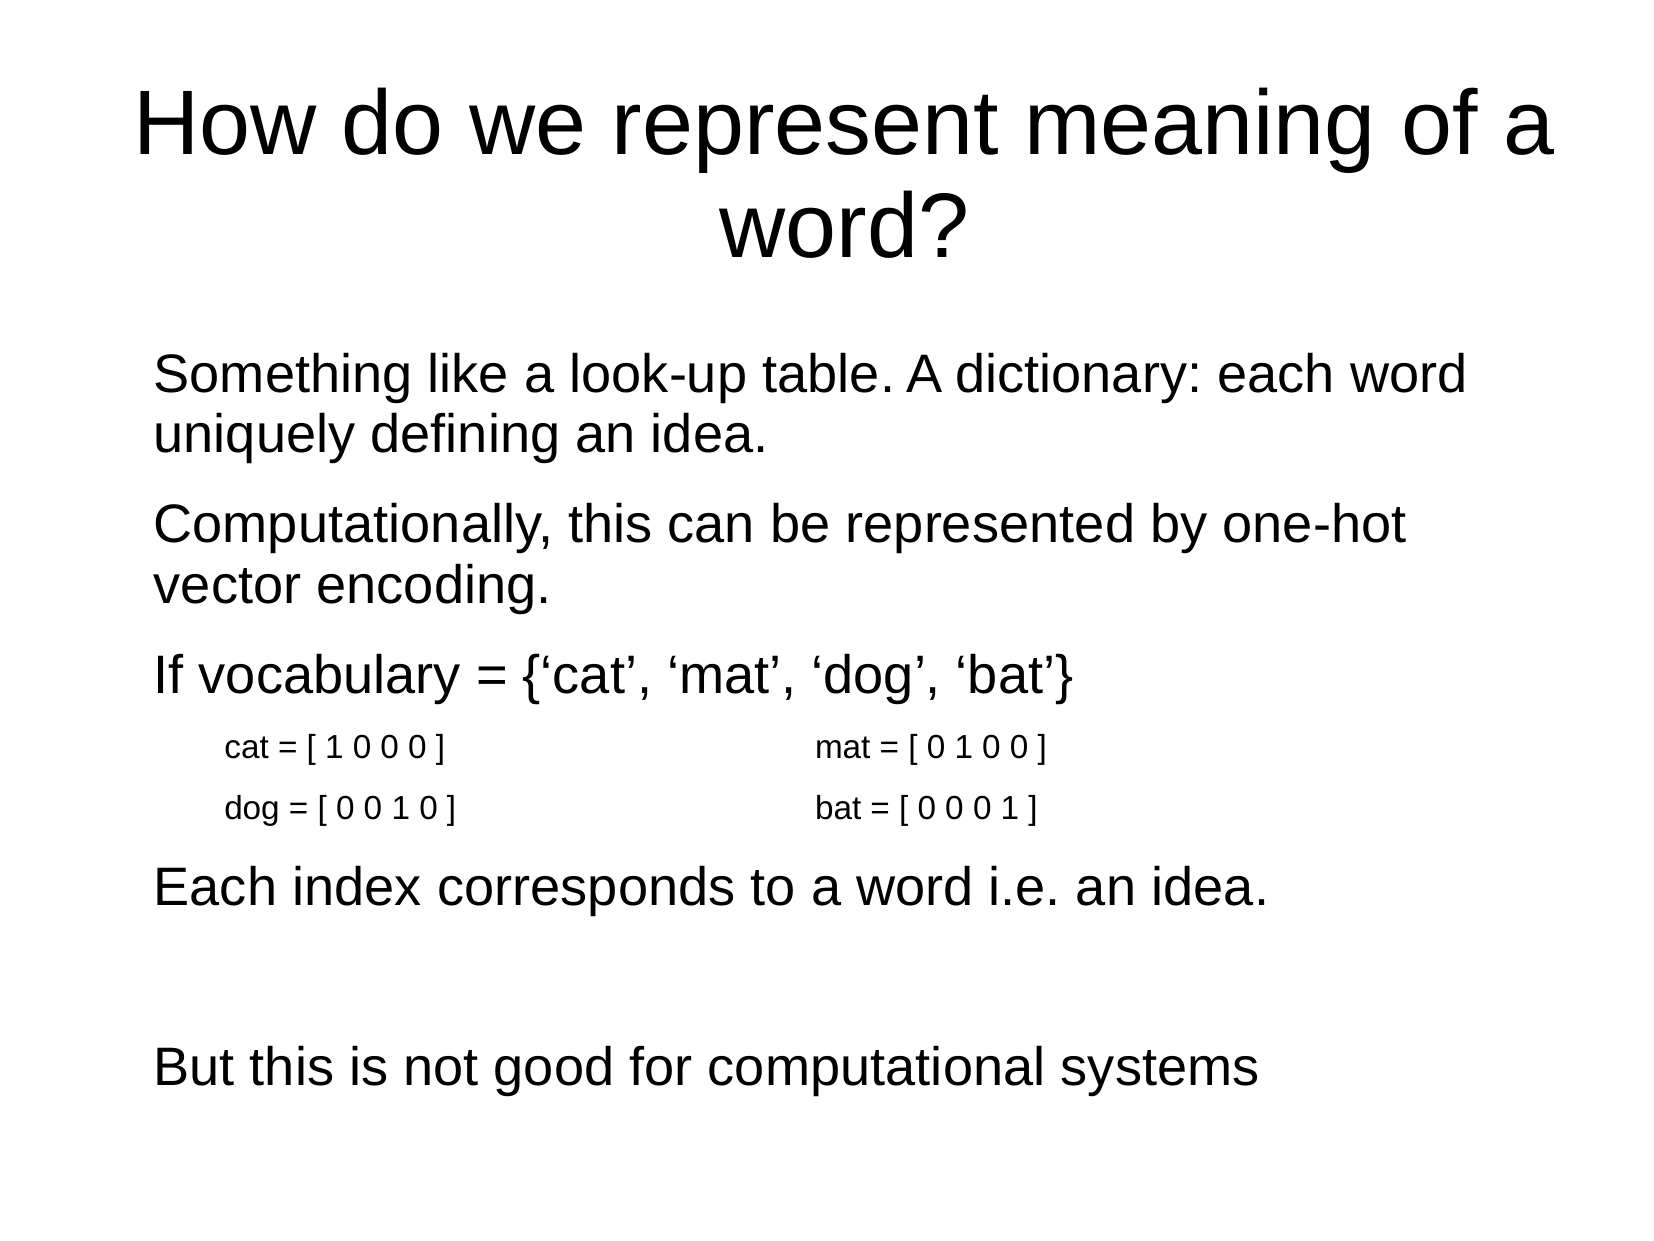

# How do we represent meaning of a word?
Something like a look-up table. A dictionary: each word uniquely defining an idea.
Computationally, this can be represented by one-hot vector encoding.
If vocabulary = {‘cat’, ‘mat’, ‘dog’, ‘bat’}
cat = [ 1 0 0 0 ]						mat = [ 0 1 0 0 ]
dog = [ 0 0 1 0 ]					bat = [ 0 0 0 1 ]
Each index corresponds to a word i.e. an idea.
But this is not good for computational systems